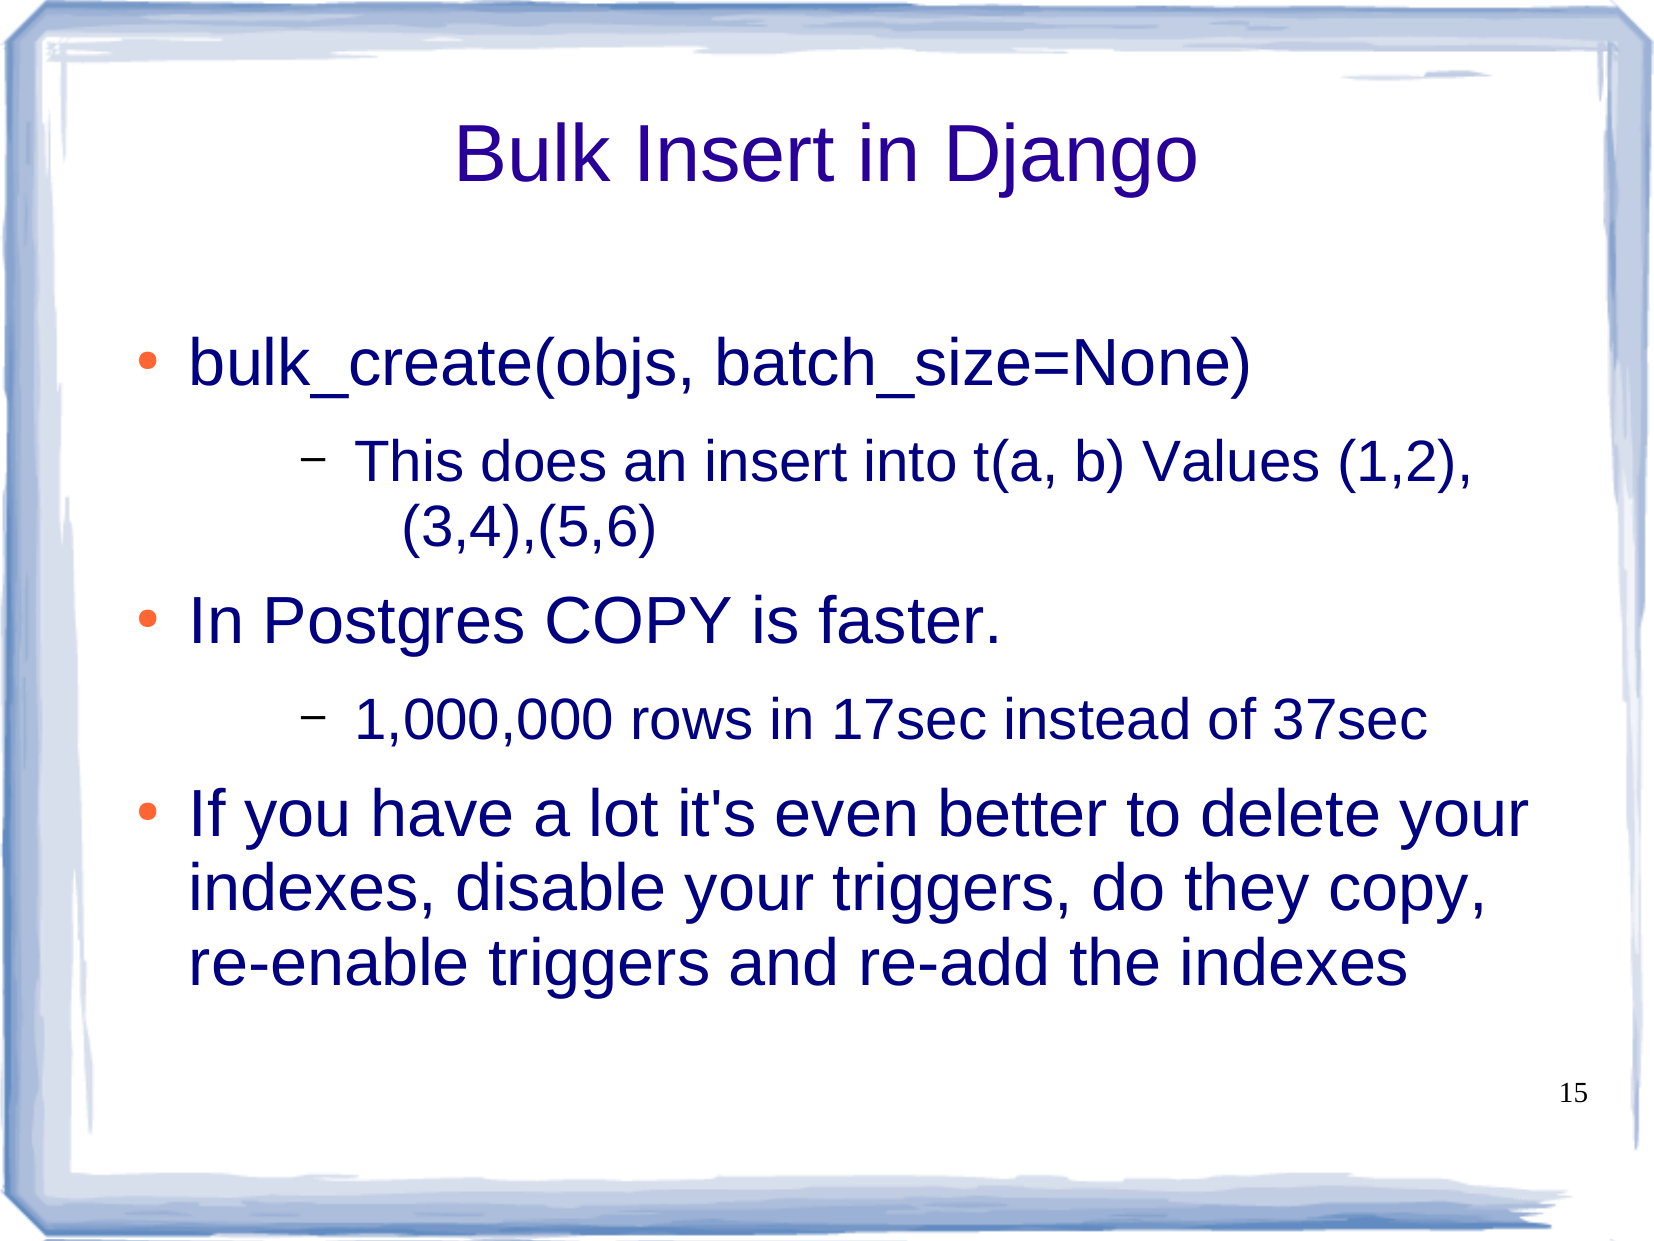

# Bulk Insert in Django
bulk_create(objs, batch_size=None)
This does an insert into t(a, b) Values (1,2),(3,4),(5,6)
In Postgres COPY is faster.
1,000,000 rows in 17sec instead of 37sec
If you have a lot it's even better to delete your indexes, disable your triggers, do they copy, re-enable triggers and re-add the indexes
15